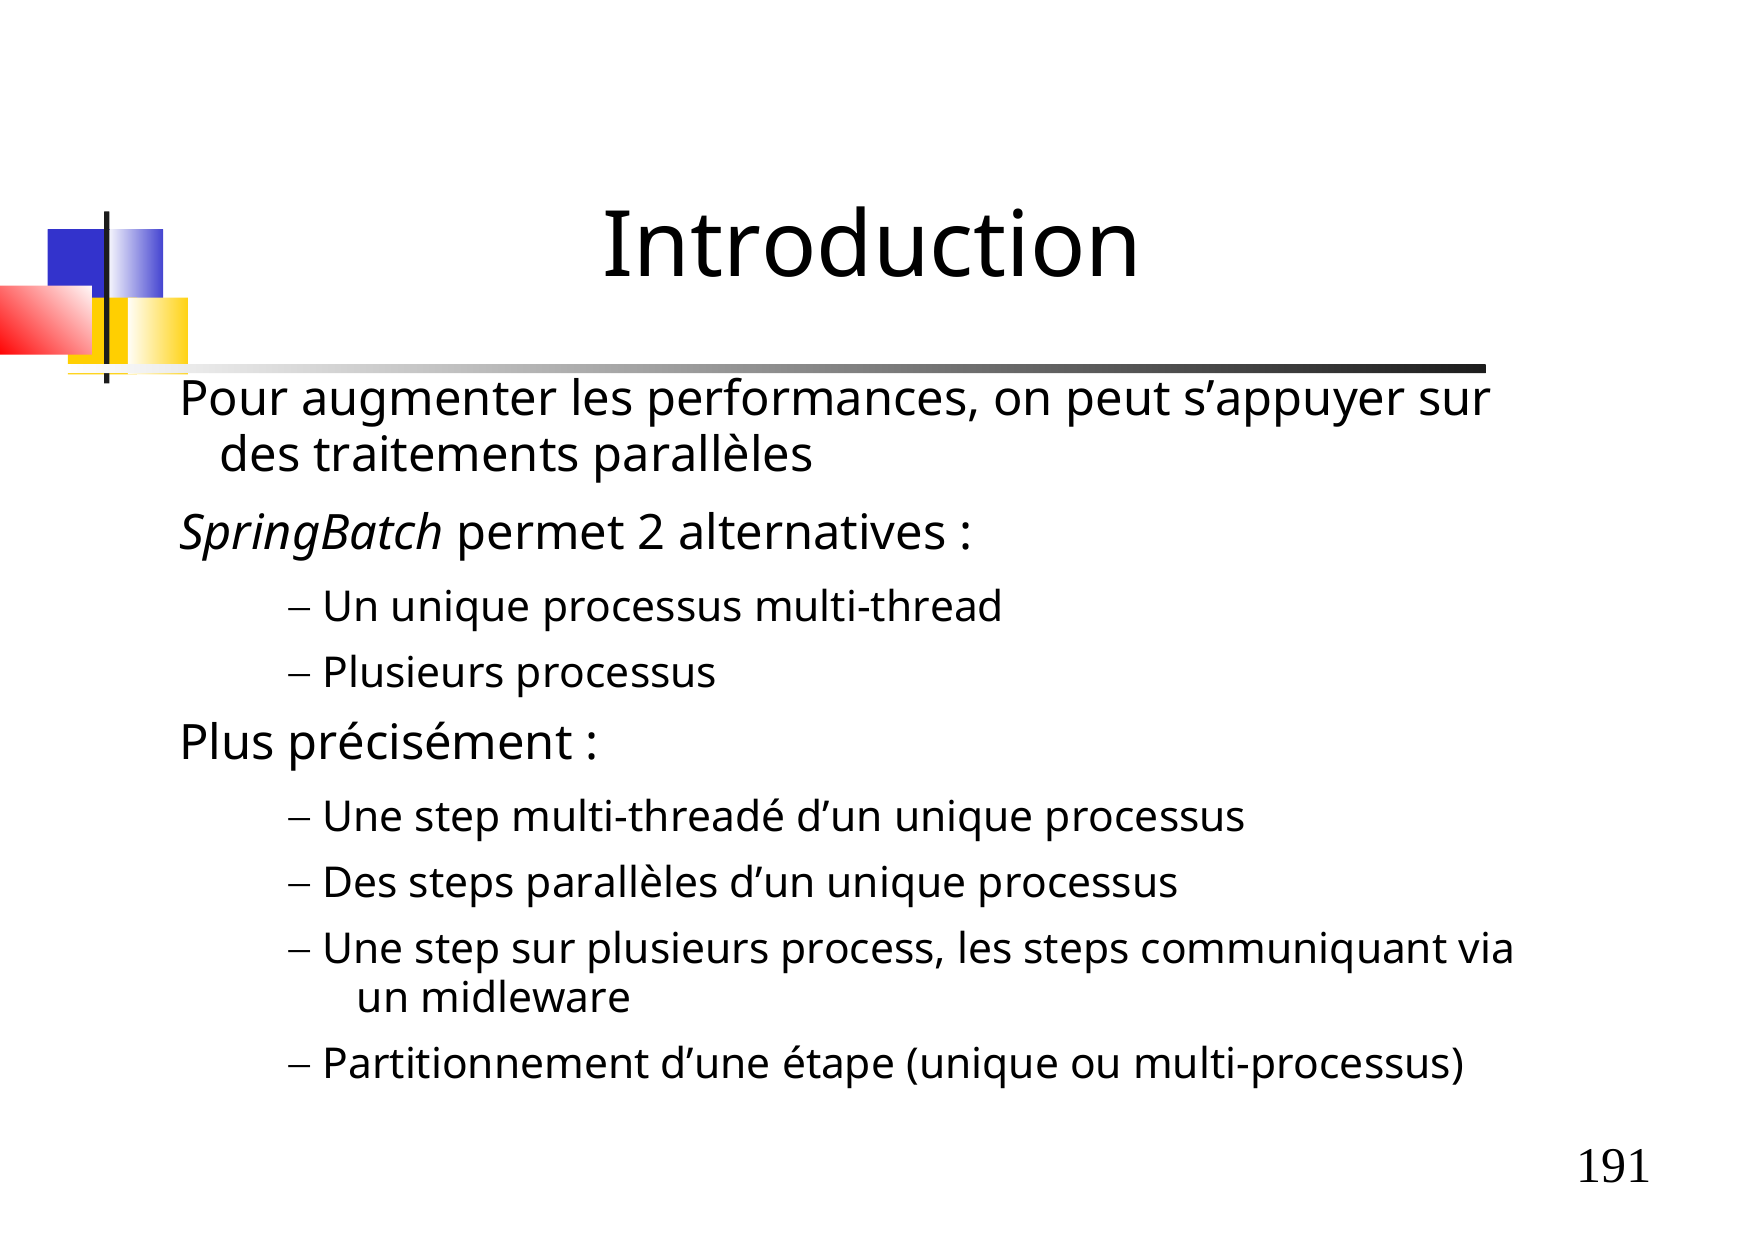

# Introduction
Pour augmenter les performances, on peut s’appuyer sur des traitements parallèles
SpringBatch permet 2 alternatives :
Un unique processus multi-thread
Plusieurs processus
Plus précisément :
Une step multi-threadé d’un unique processus
Des steps parallèles d’un unique processus
Une step sur plusieurs process, les steps communiquant via un midleware
Partitionnement d’une étape (unique ou multi-processus)